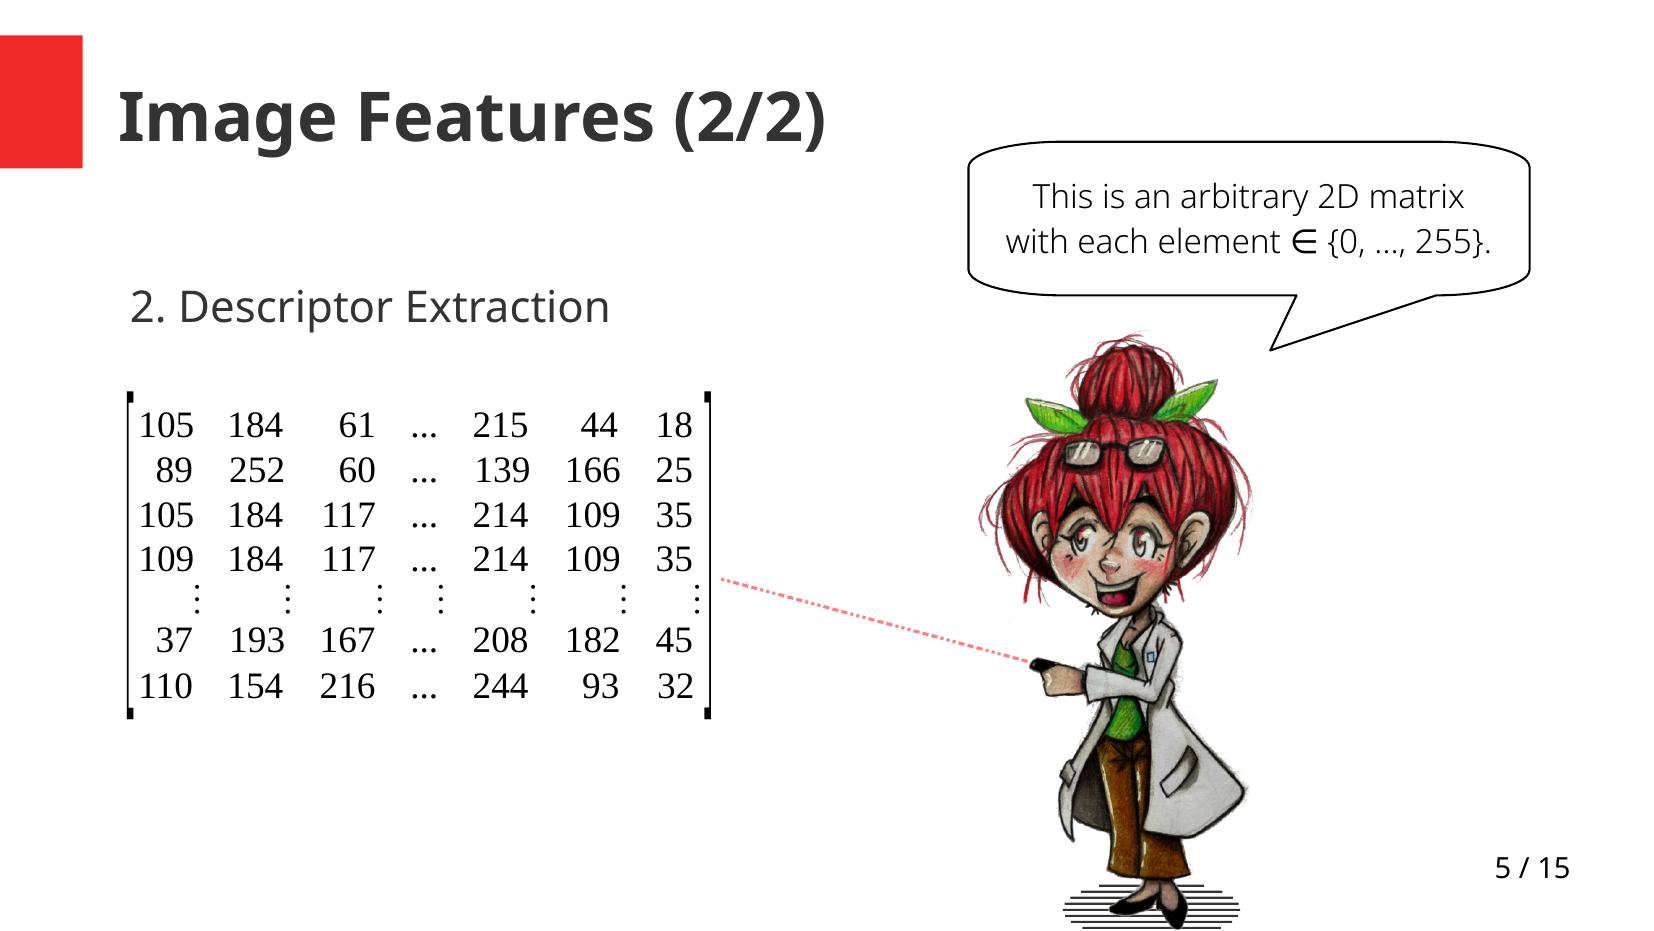

# Image Features (2/2)
This is an arbitrary 2D matrix
with each element ∈ {0, …, 255}.
2. Descriptor Extraction
5